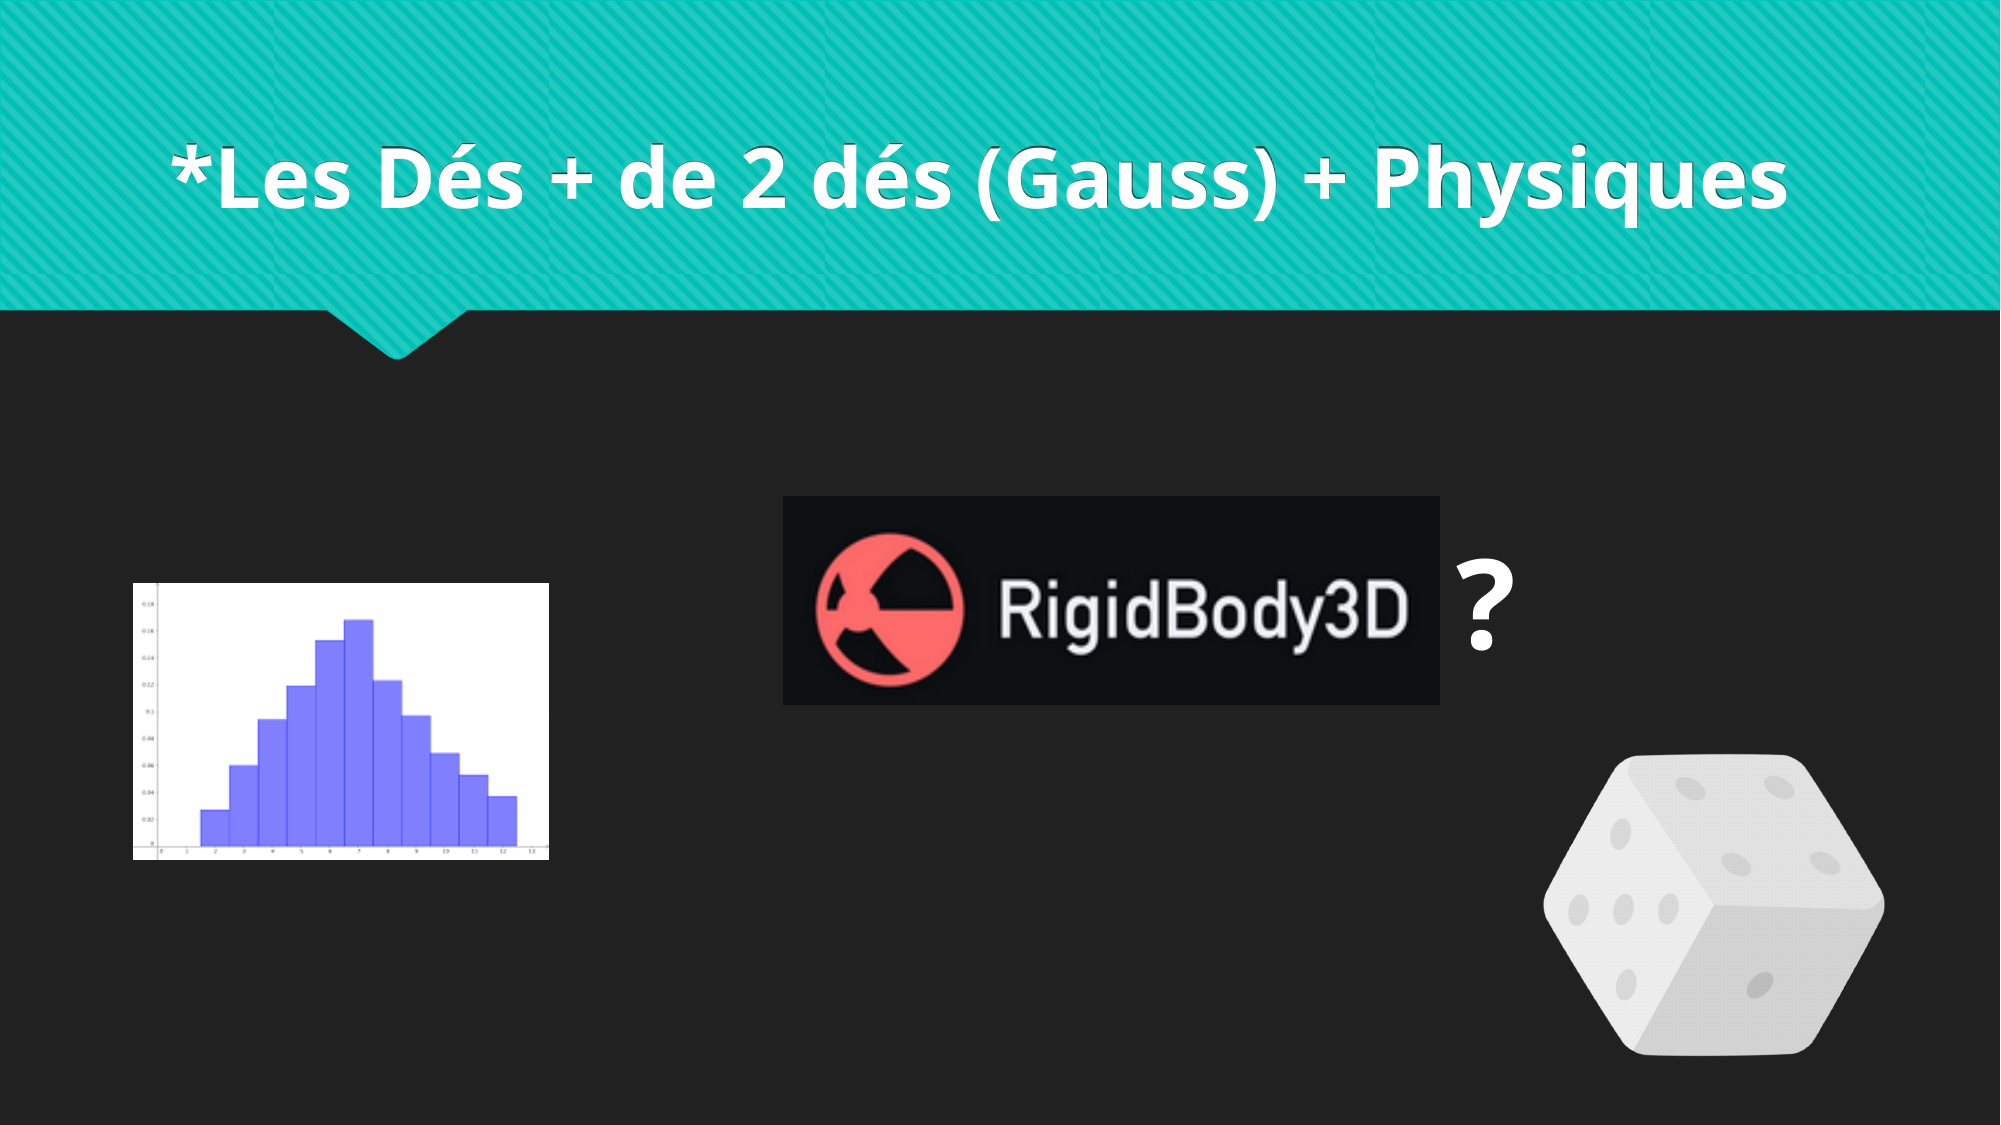

# *Les Dés + de 2 dés (Gauss) + Physiques
?